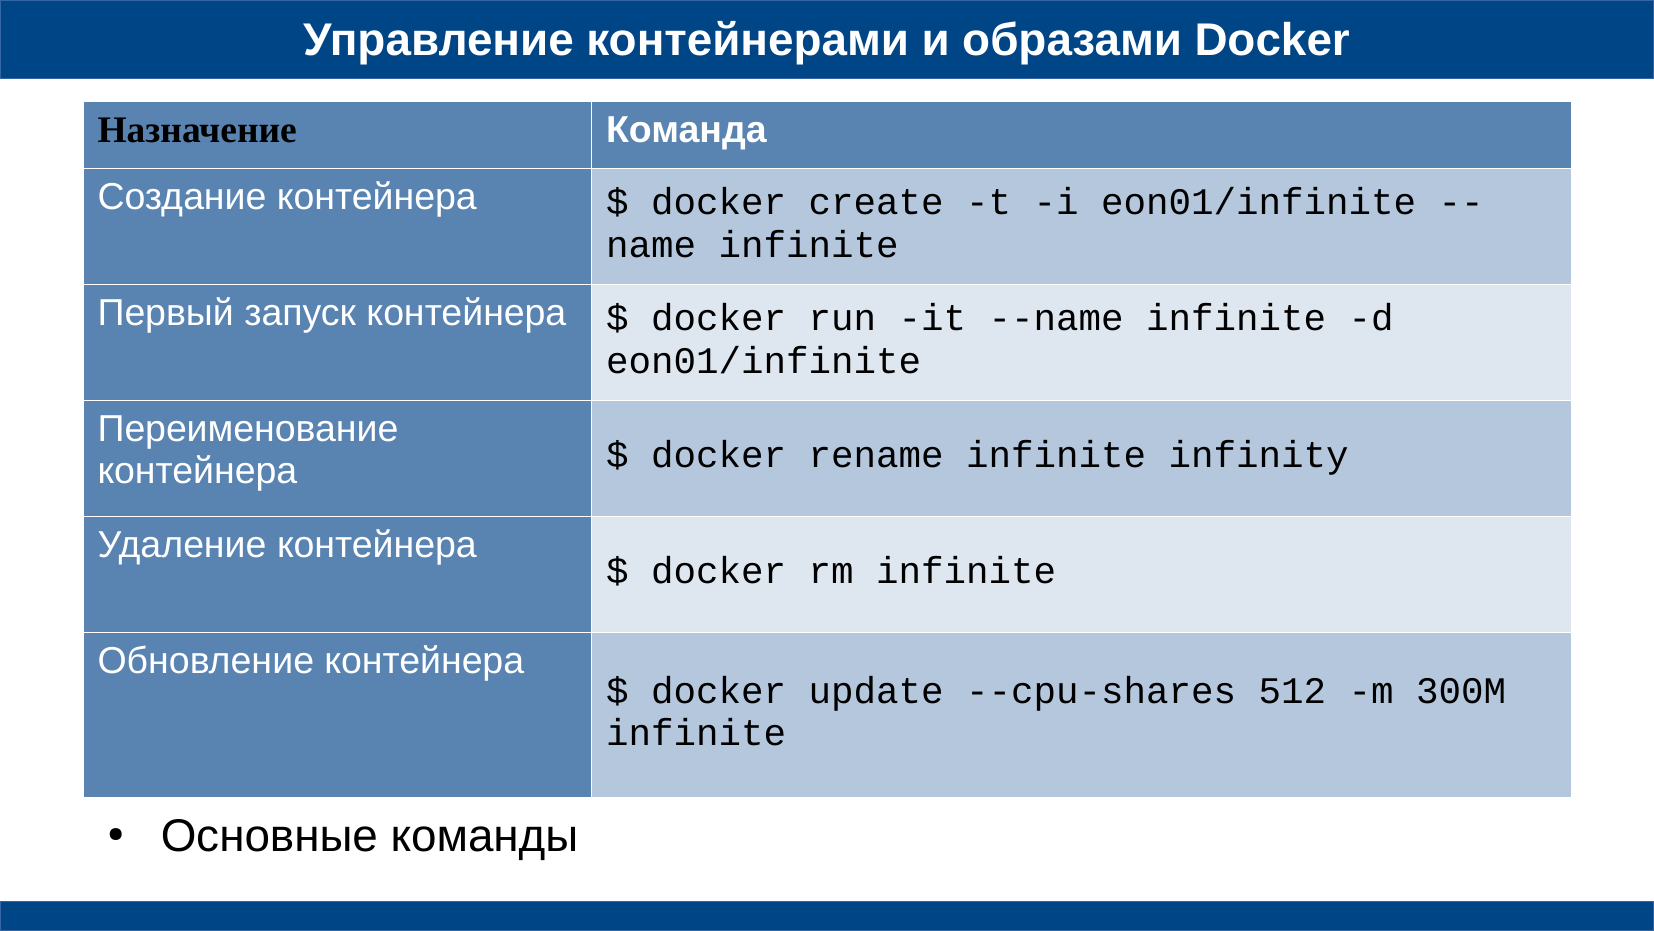

# Управление контейнерами и образами Docker
| Назначение | Команда |
| --- | --- |
| Создание контейнера | $ docker create -t -i eon01/infinite --name infinite |
| Первый запуск контейнера | $ docker run -it --name infinite -d eon01/infinite |
| Переименование контейнера | $ docker rename infinite infinity |
| Удаление контейнера | $ docker rm infinite |
| Обновление контейнера | $ docker update --cpu-shares 512 -m 300M infinite |
Основные команды